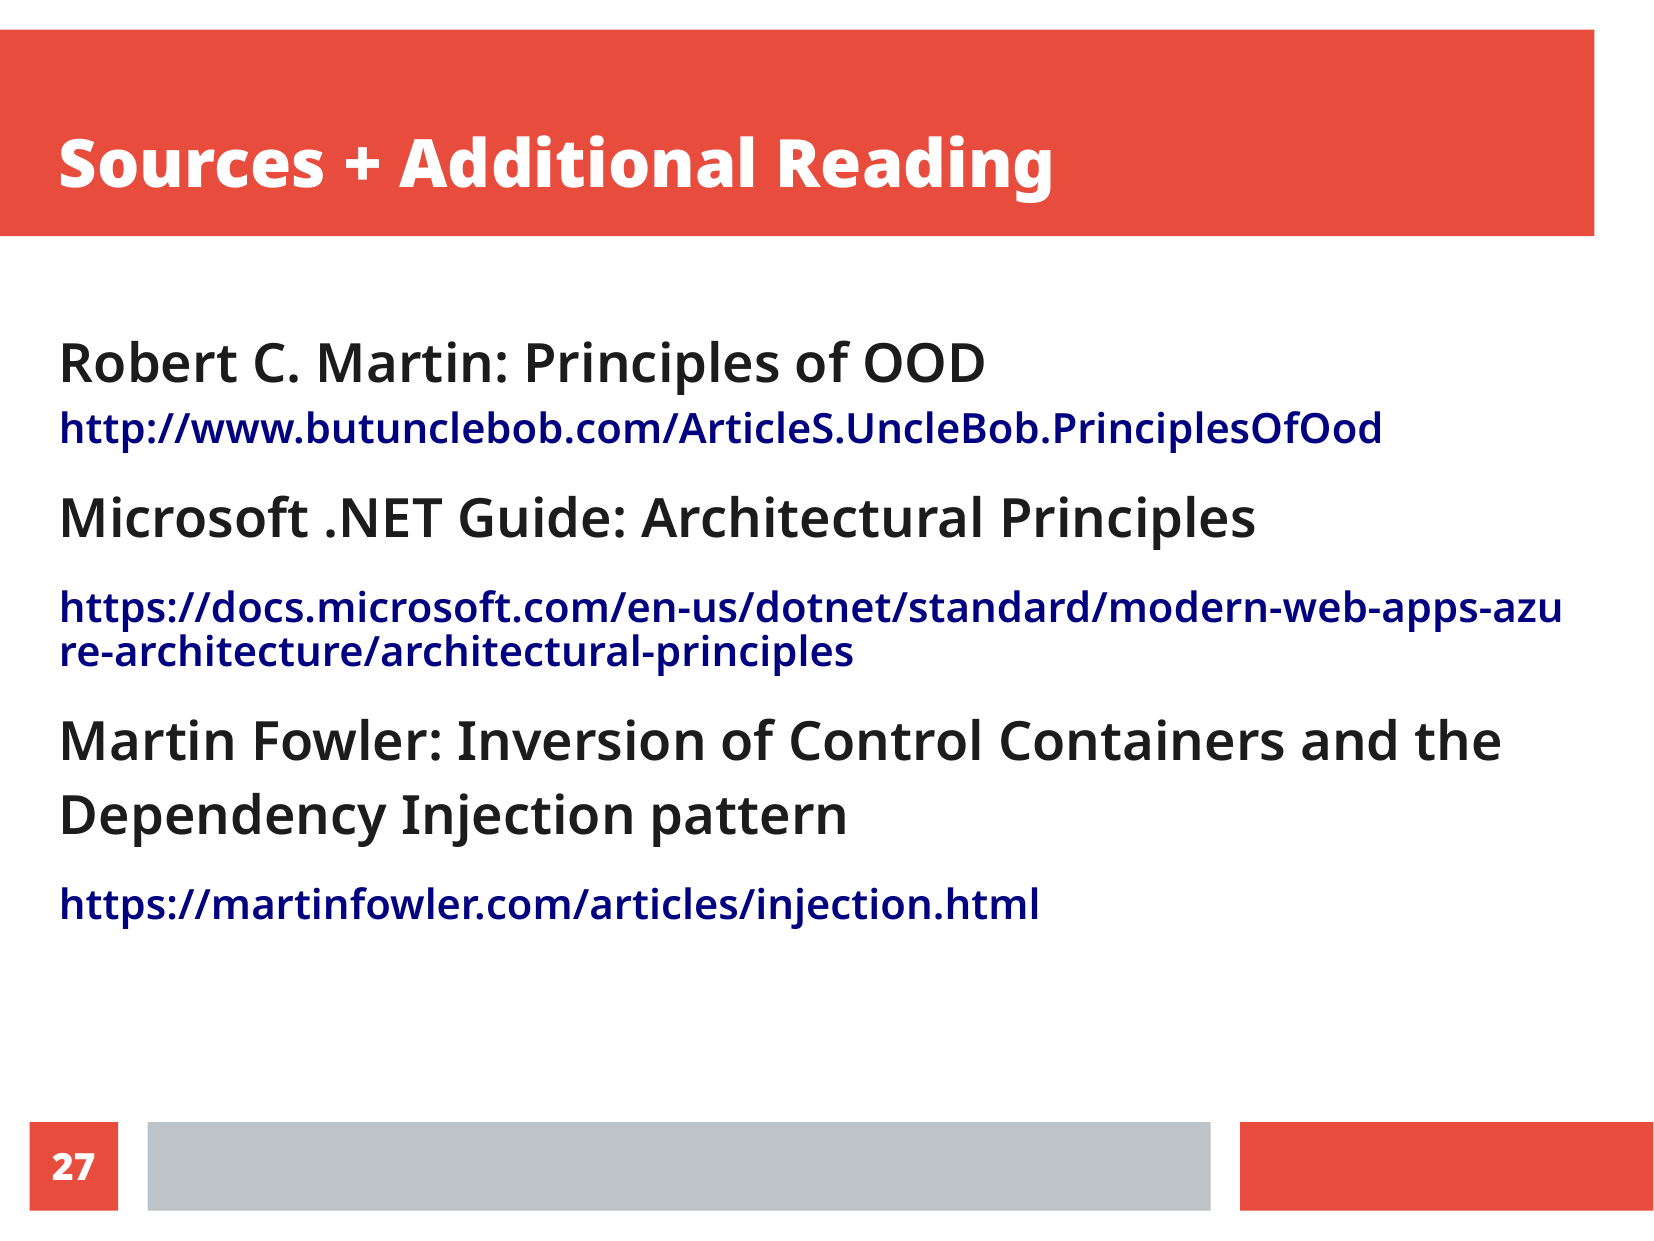

# Sources + Additional Reading
Robert C. Martin: Principles of OOD http://www.butunclebob.com/ArticleS.UncleBob.PrinciplesOfOod
Microsoft .NET Guide: Architectural Principles
https://docs.microsoft.com/en-us/dotnet/standard/modern-web-apps-azure-architecture/architectural-principles
Martin Fowler: Inversion of Control Containers and the Dependency Injection pattern
https://martinfowler.com/articles/injection.html
27